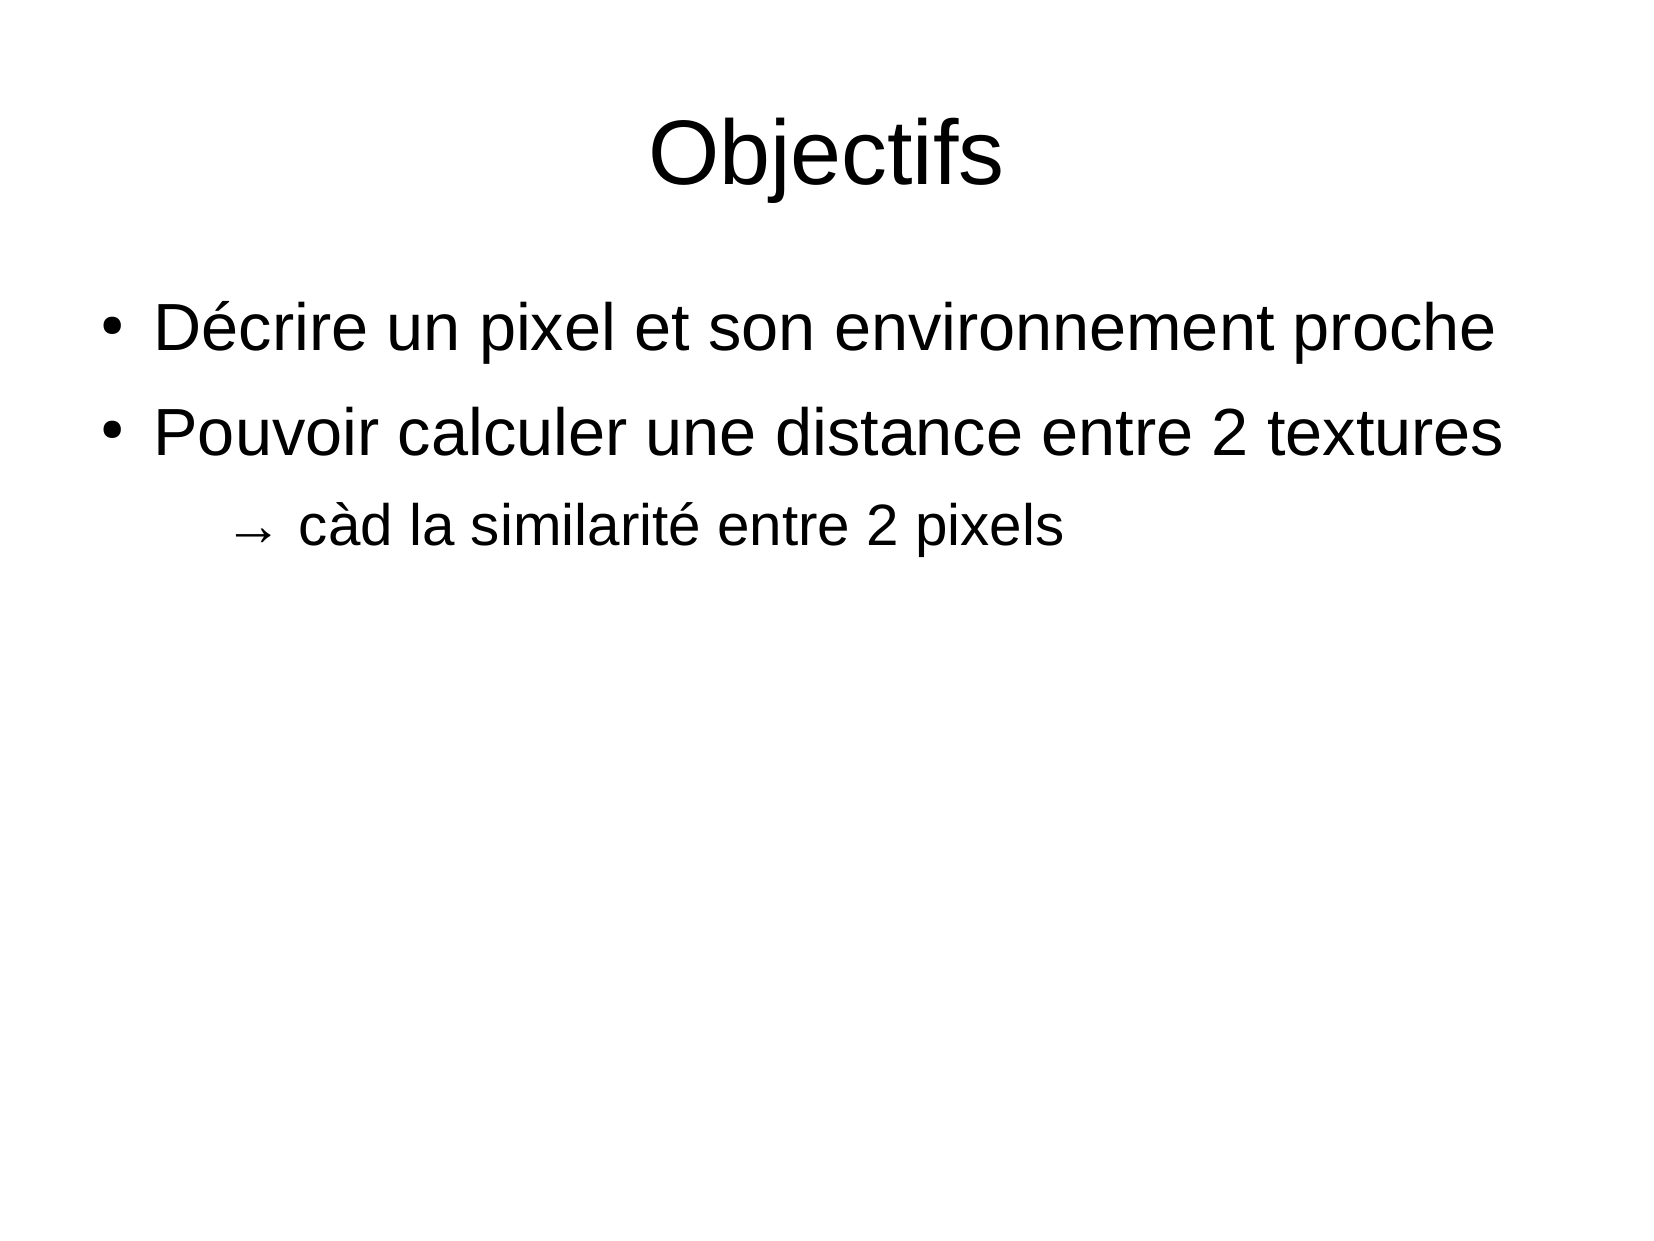

# Objectifs
Décrire un pixel et son environnement proche
Pouvoir calculer une distance entre 2 textures
→ càd la similarité entre 2 pixels